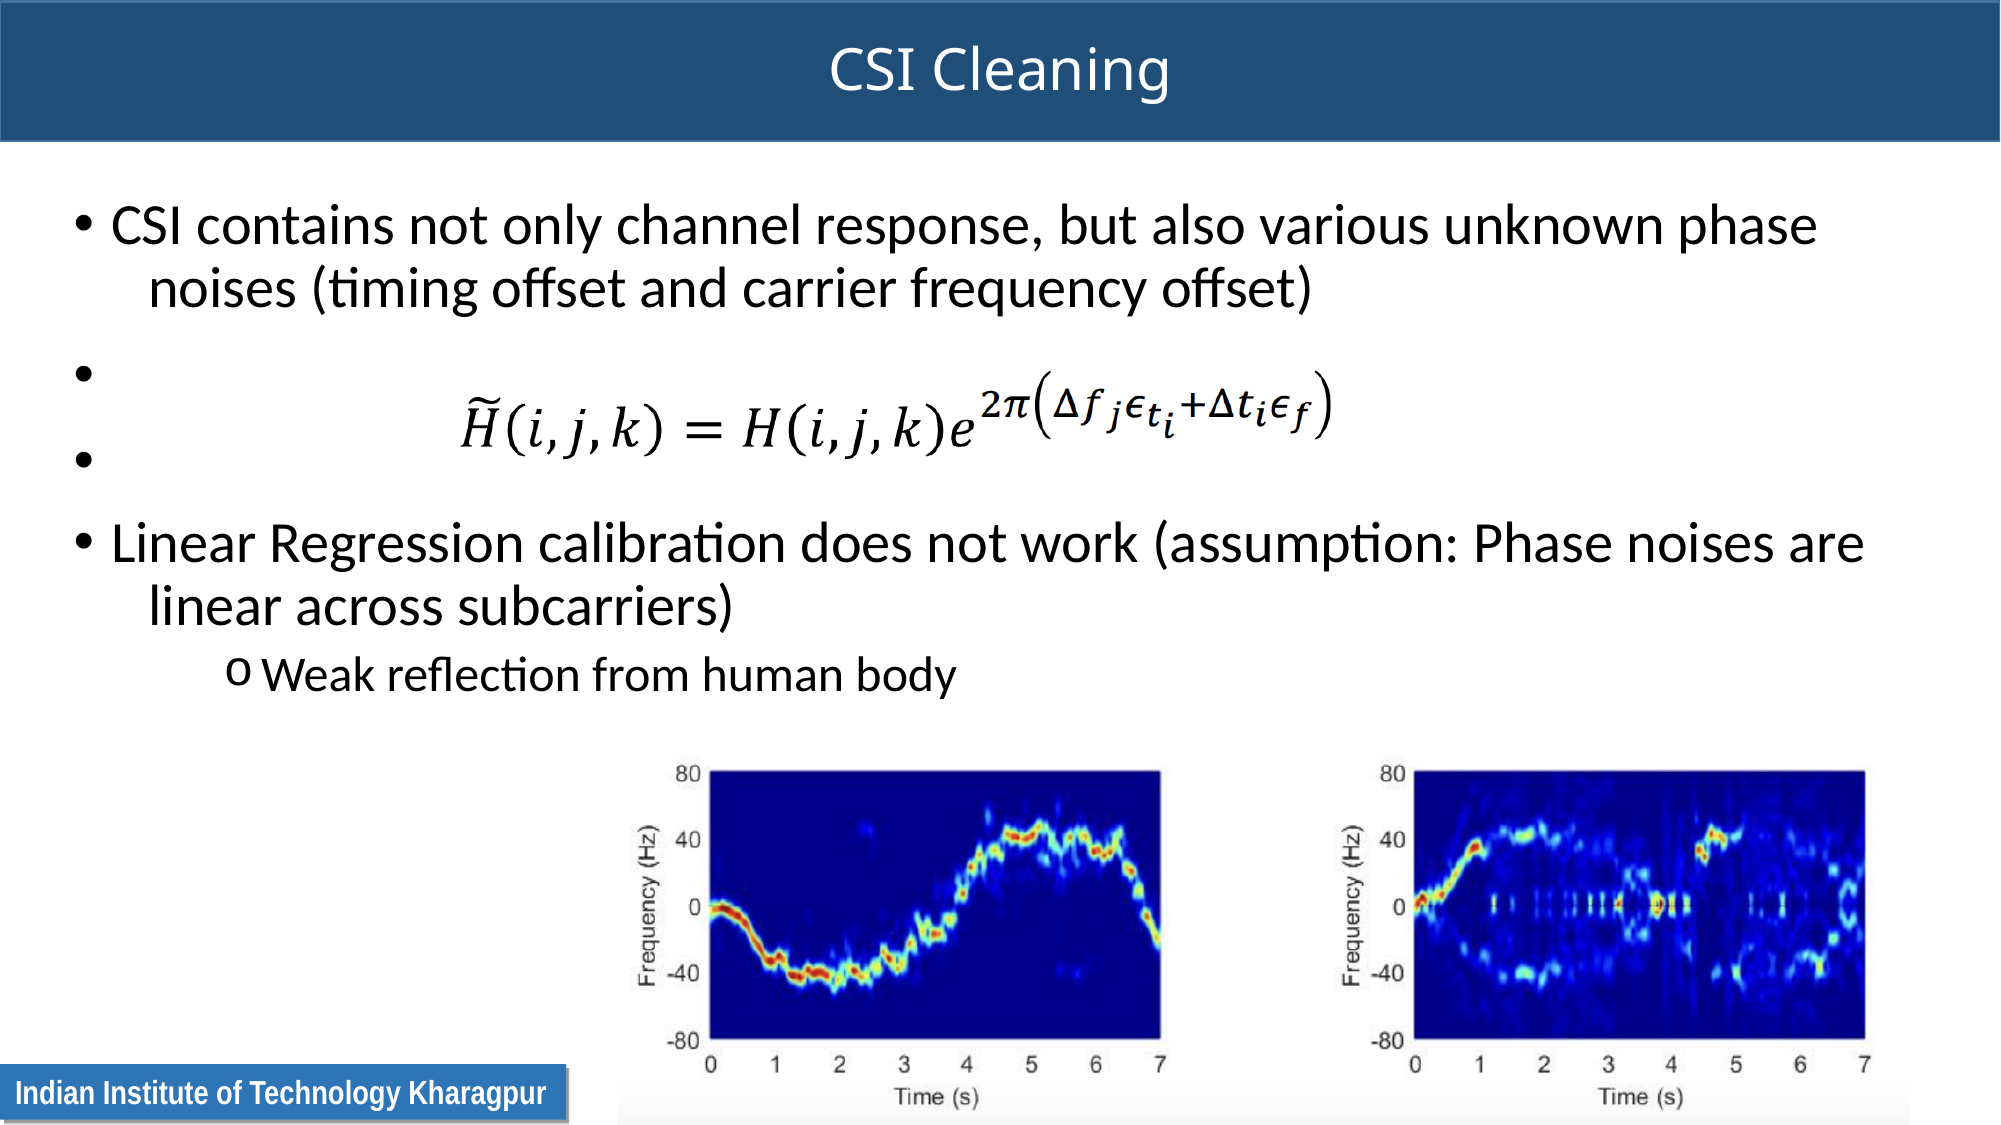

CSI Cleaning
# CSI contains not only channel response, but also various unknown phase noises (timing offset and carrier frequency offset)
Linear Regression calibration does not work (assumption: Phase noises are linear across subcarriers)
Weak reflection from human body